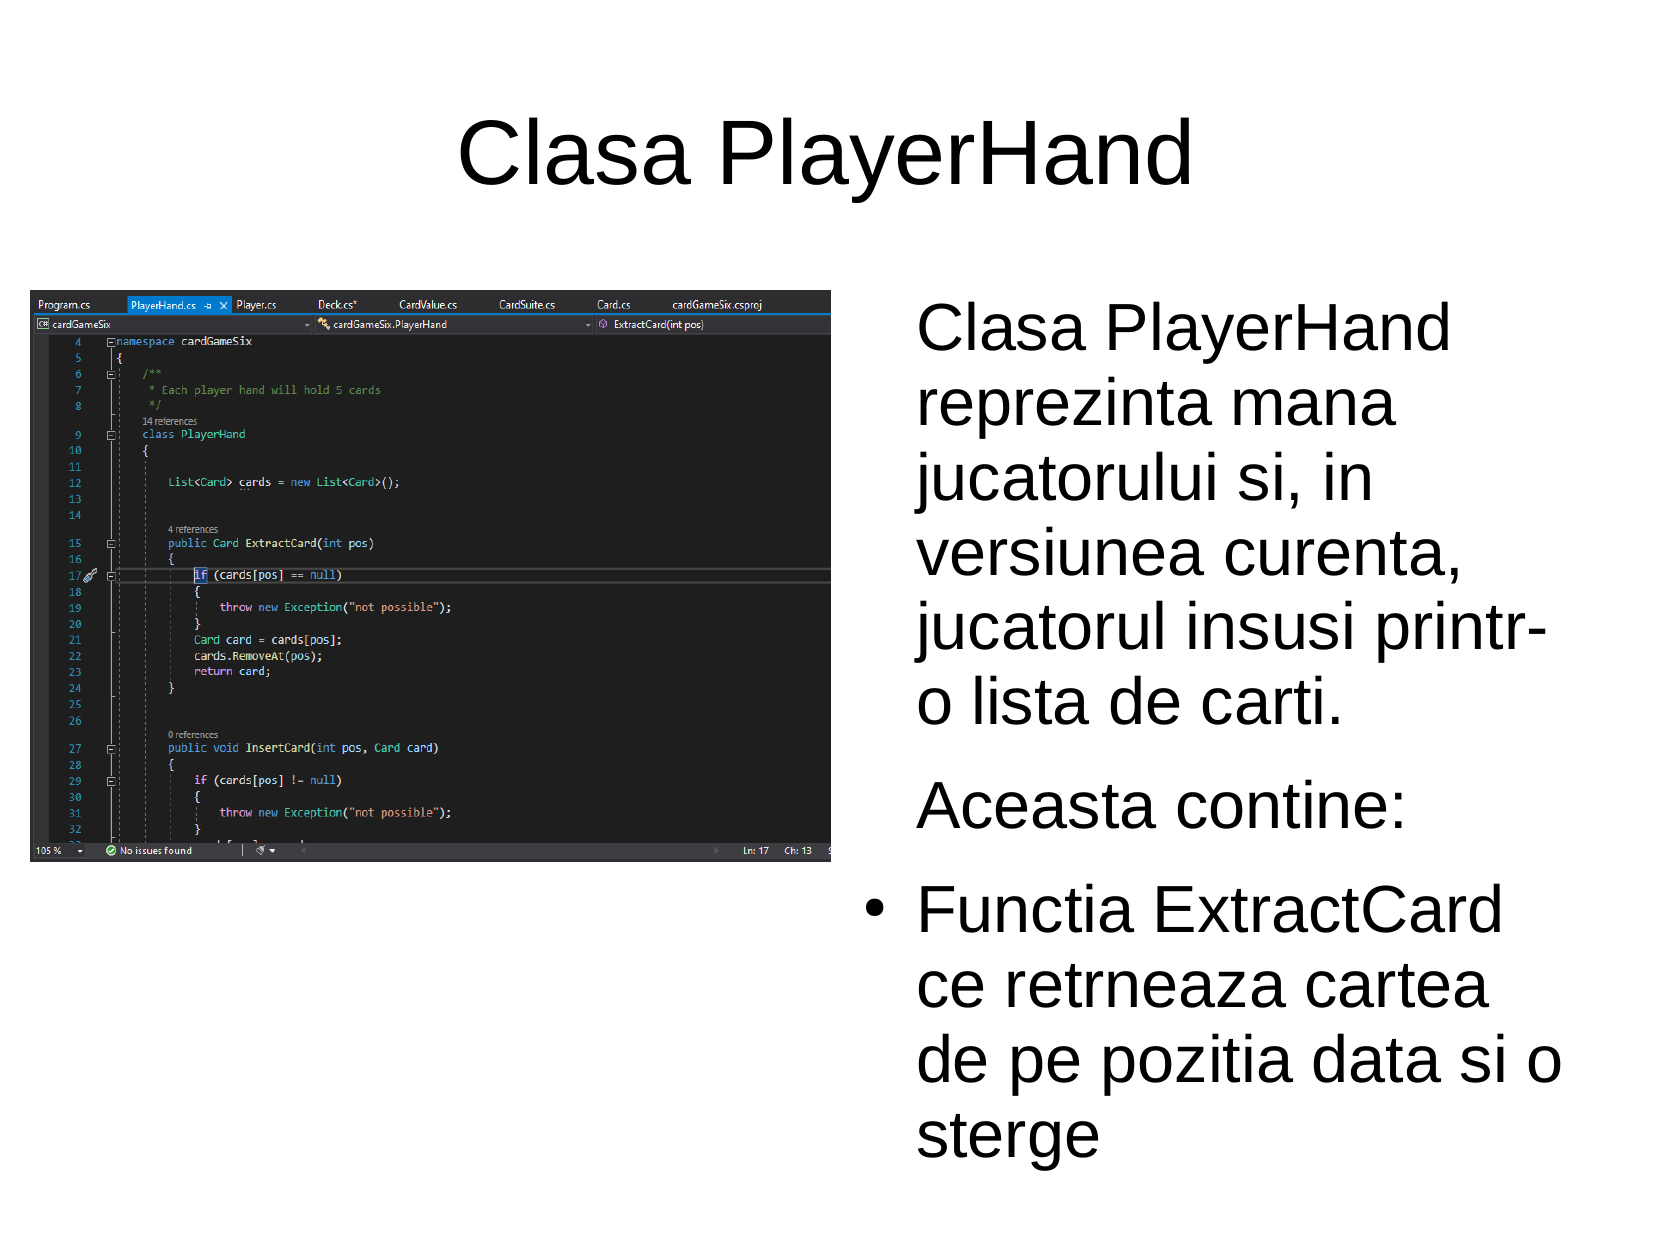

# Clasa PlayerHand
Clasa PlayerHand reprezinta mana jucatorului si, in versiunea curenta, jucatorul insusi printr-o lista de carti.
Aceasta contine:
Functia ExtractCard ce retrneaza cartea de pe pozitia data si o sterge